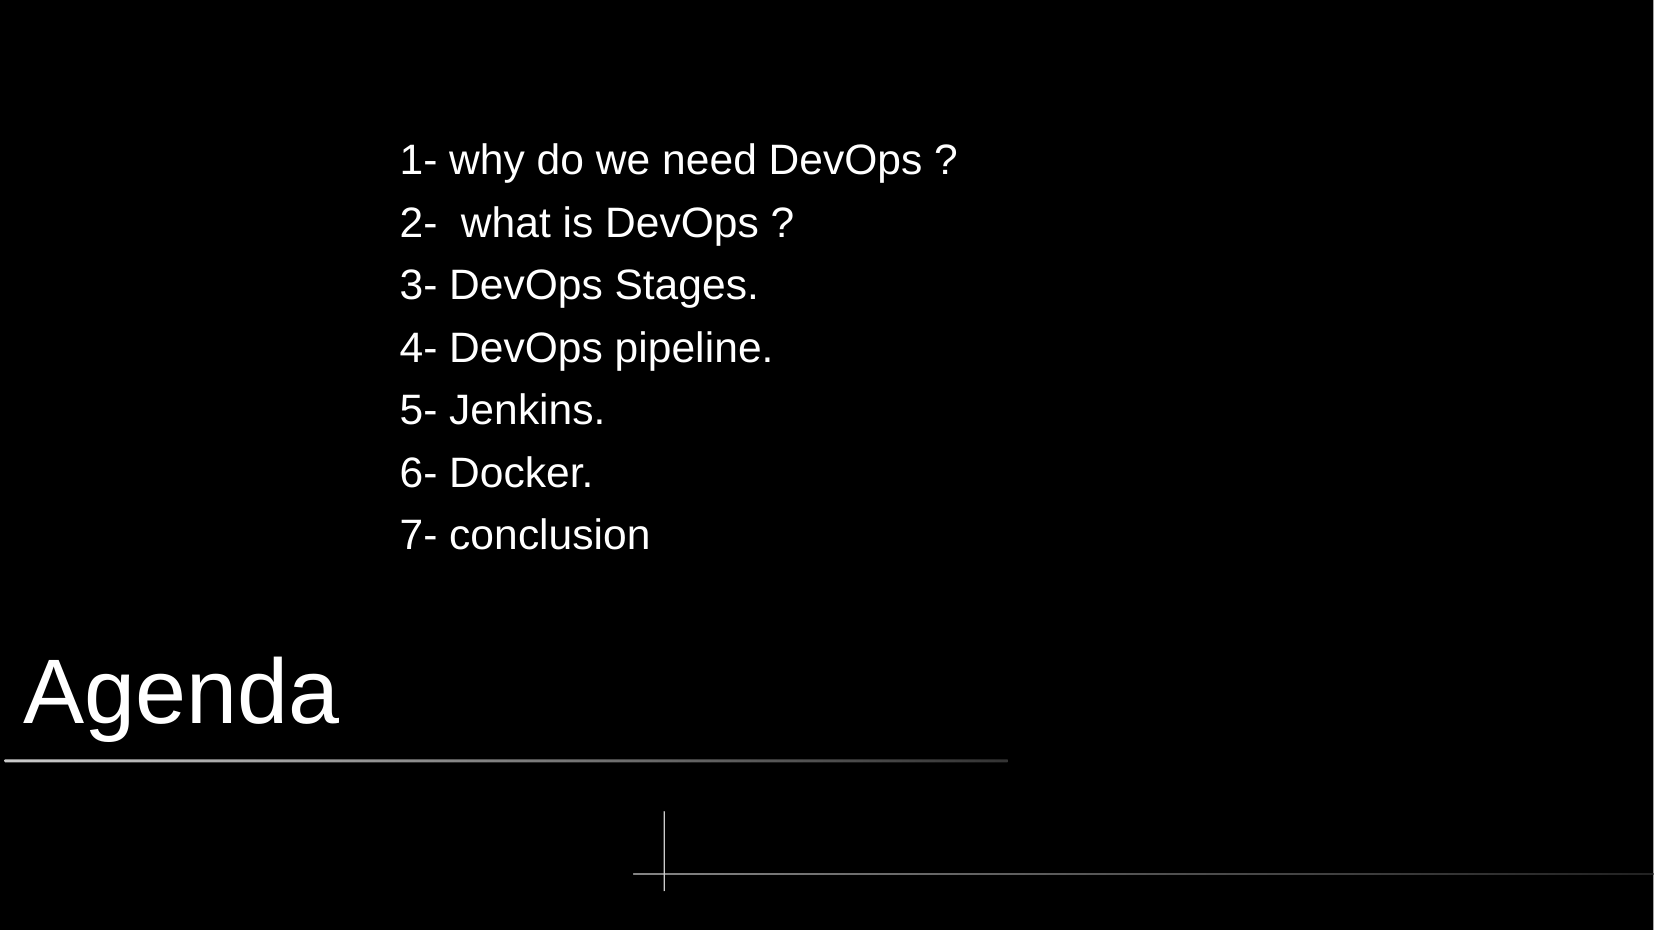

1- why do we need DevOps ?
2- what is DevOps ?
3- DevOps Stages.
4- DevOps pipeline.
5- Jenkins.
6- Docker.
7- conclusion
# Agenda